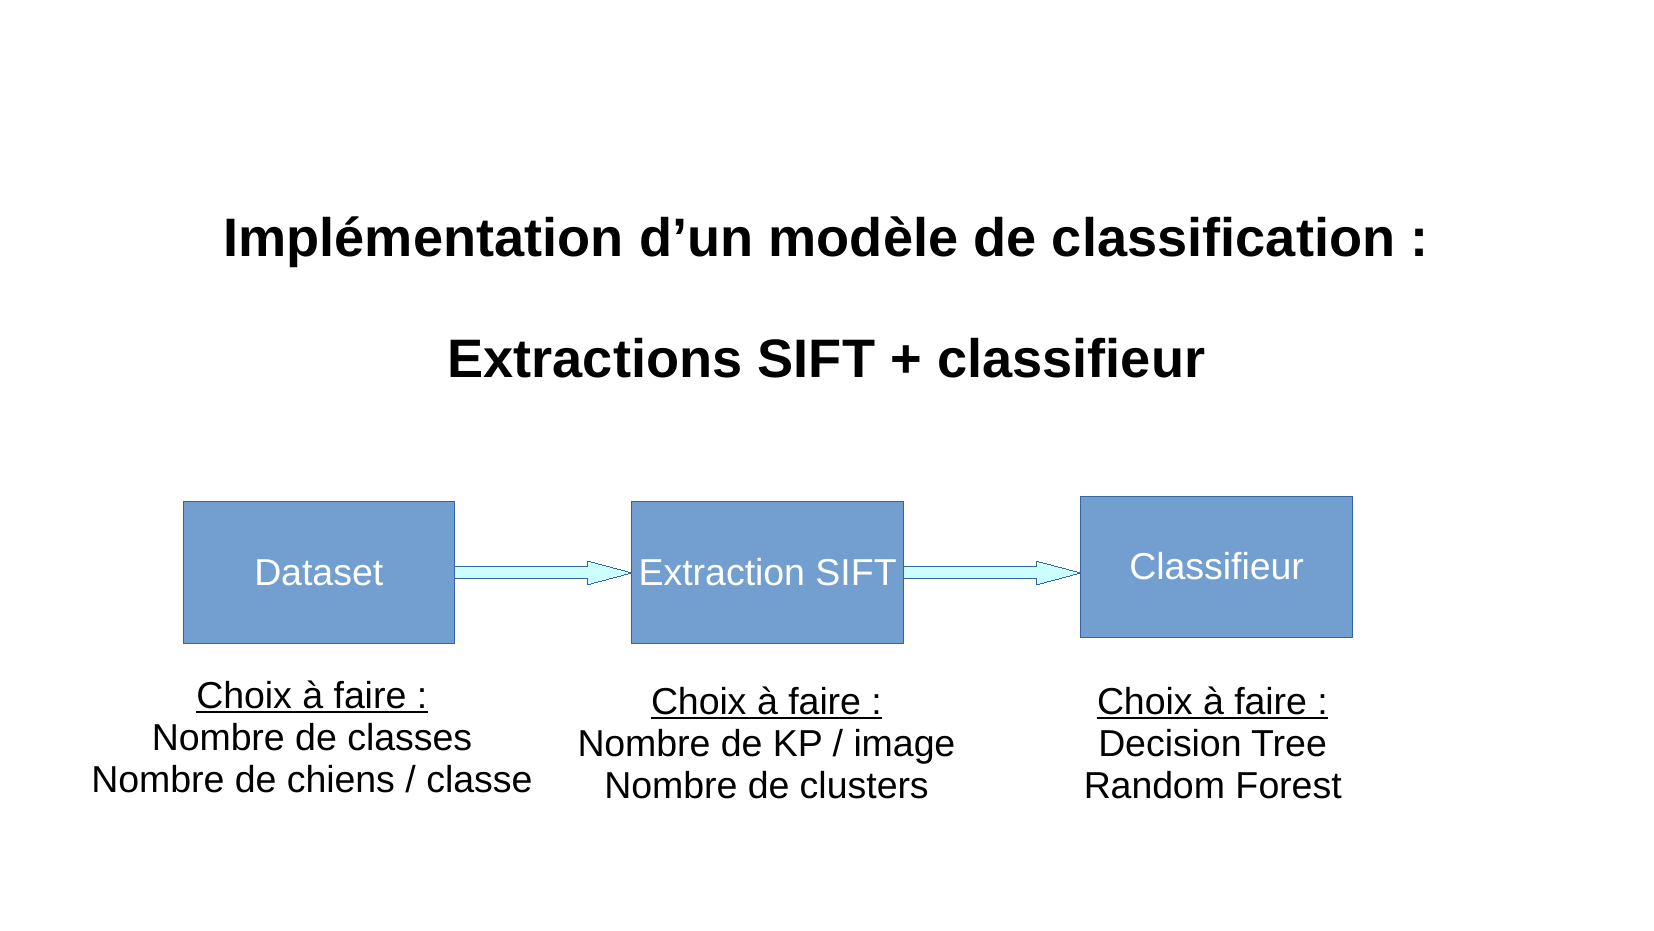

# Implémentation d’un modèle de classification : Extractions SIFT + classifieur
Classifieur
Dataset
Extraction SIFT
Choix à faire :
Nombre de classes
Nombre de chiens / classe
Choix à faire :
Nombre de KP / image
Nombre de clusters
Choix à faire :
Decision Tree
Random Forest